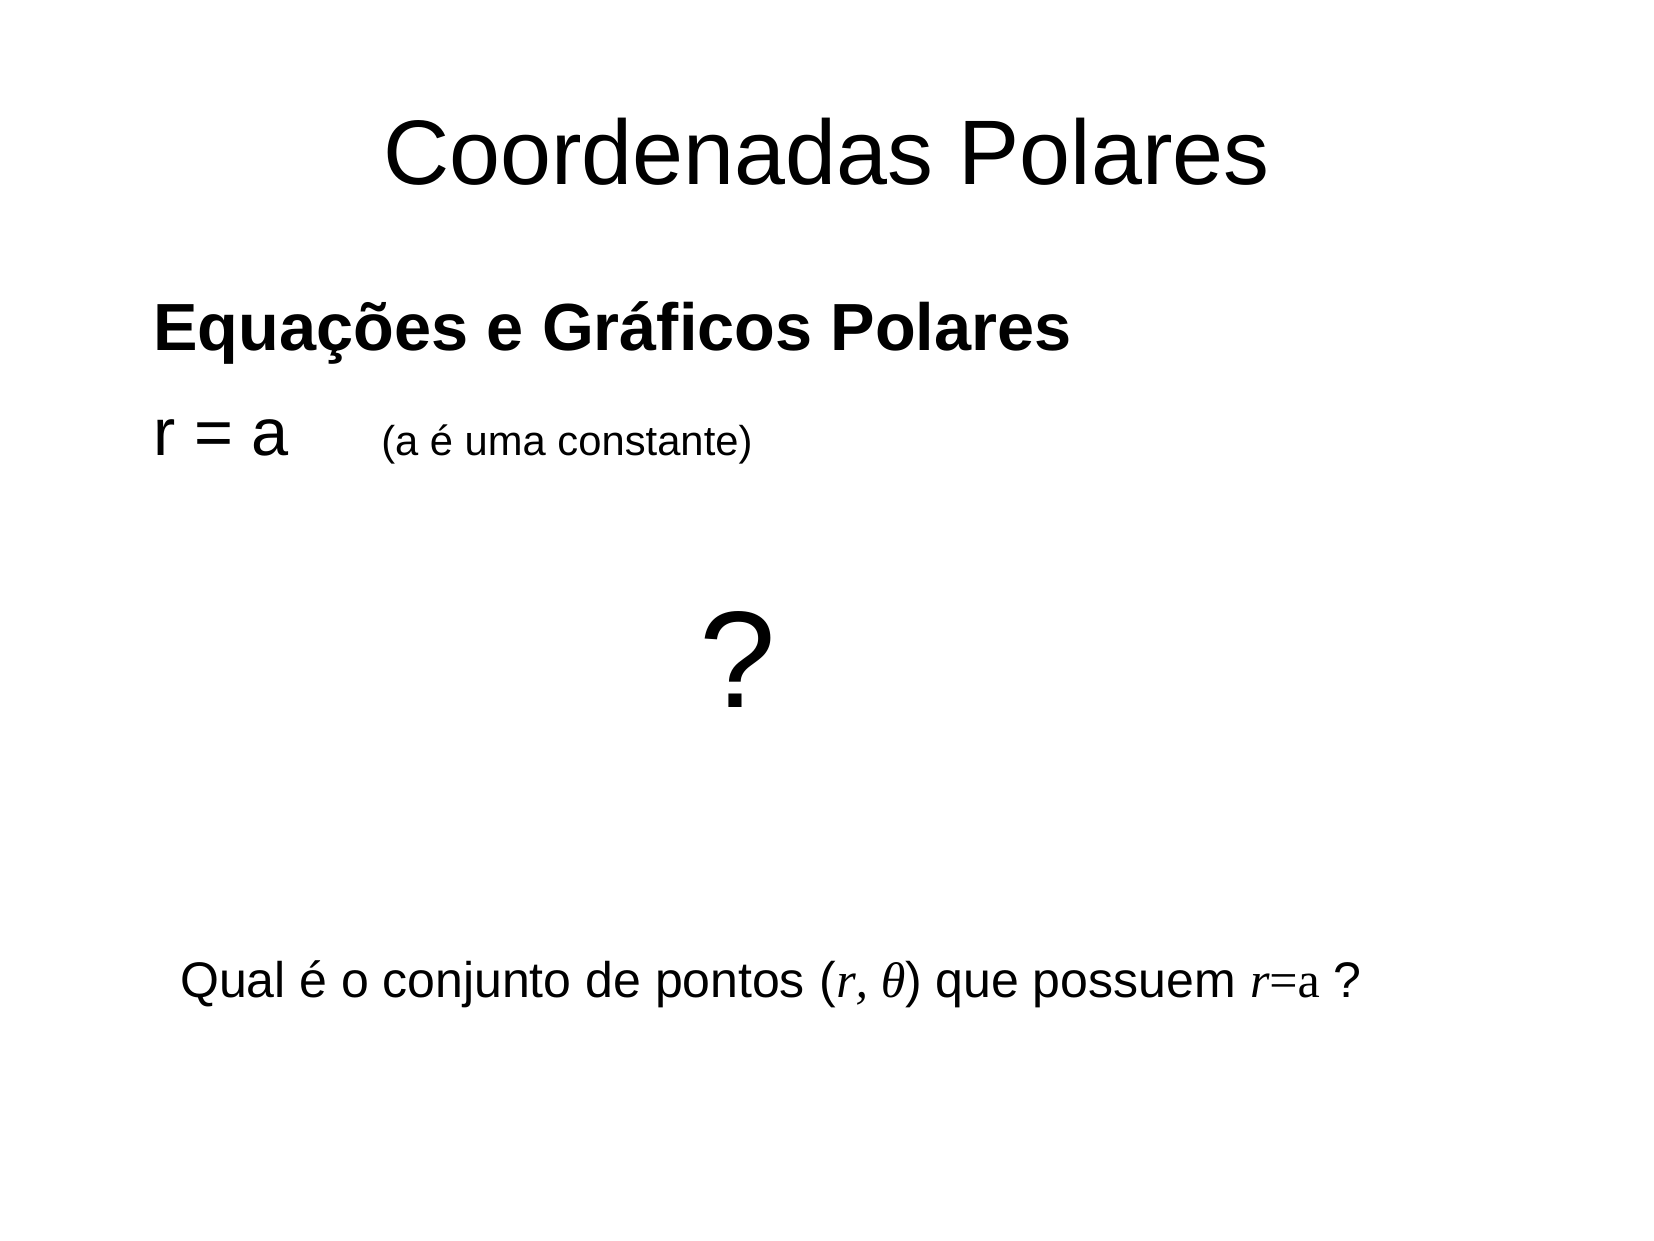

Coordenadas Polares
Coordenadas Polares
# Equações e Gráficos Polares
r = a (a é uma constante)
?
Qual é o conjunto de pontos (r, θ) que possuem r=a ?